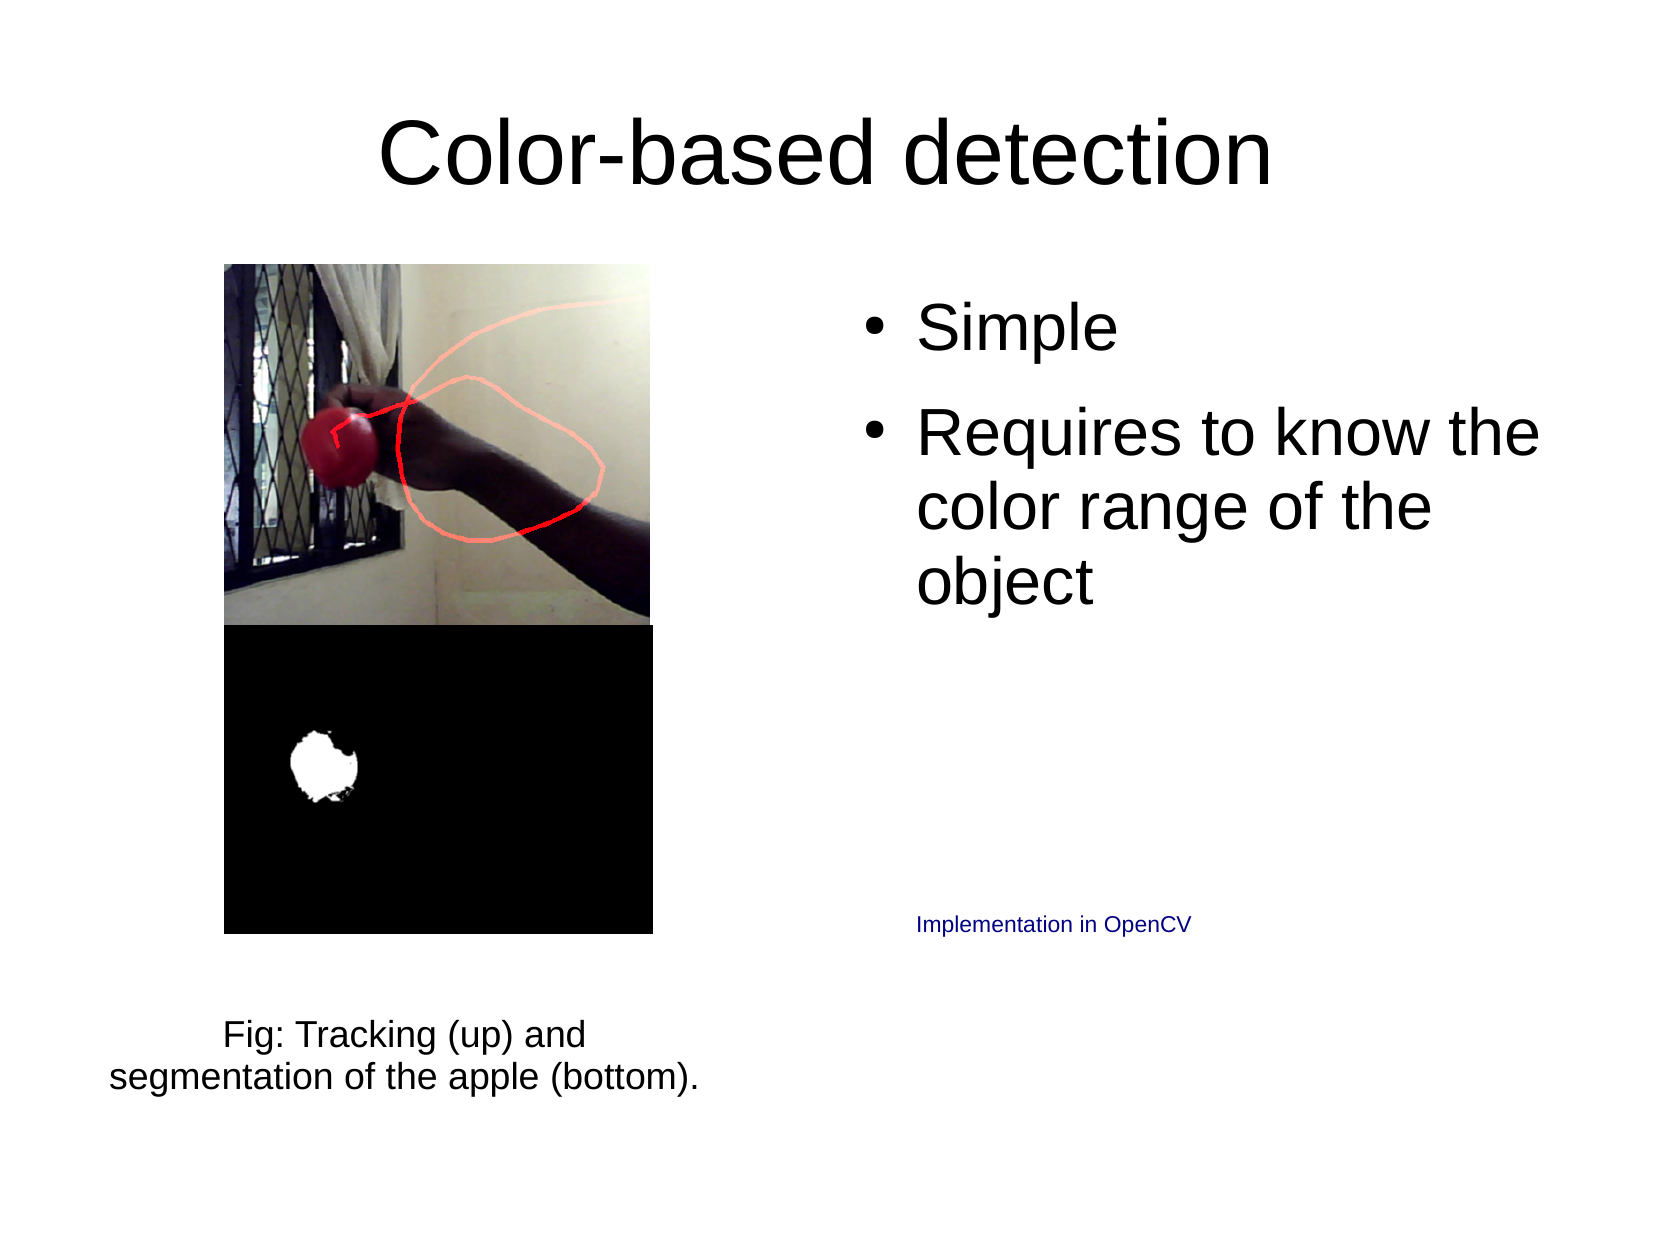

# Color-based detection
Simple
Requires to know the color range of the object
Implementation in OpenCV
Fig: Tracking (up) and
segmentation of the apple (bottom).